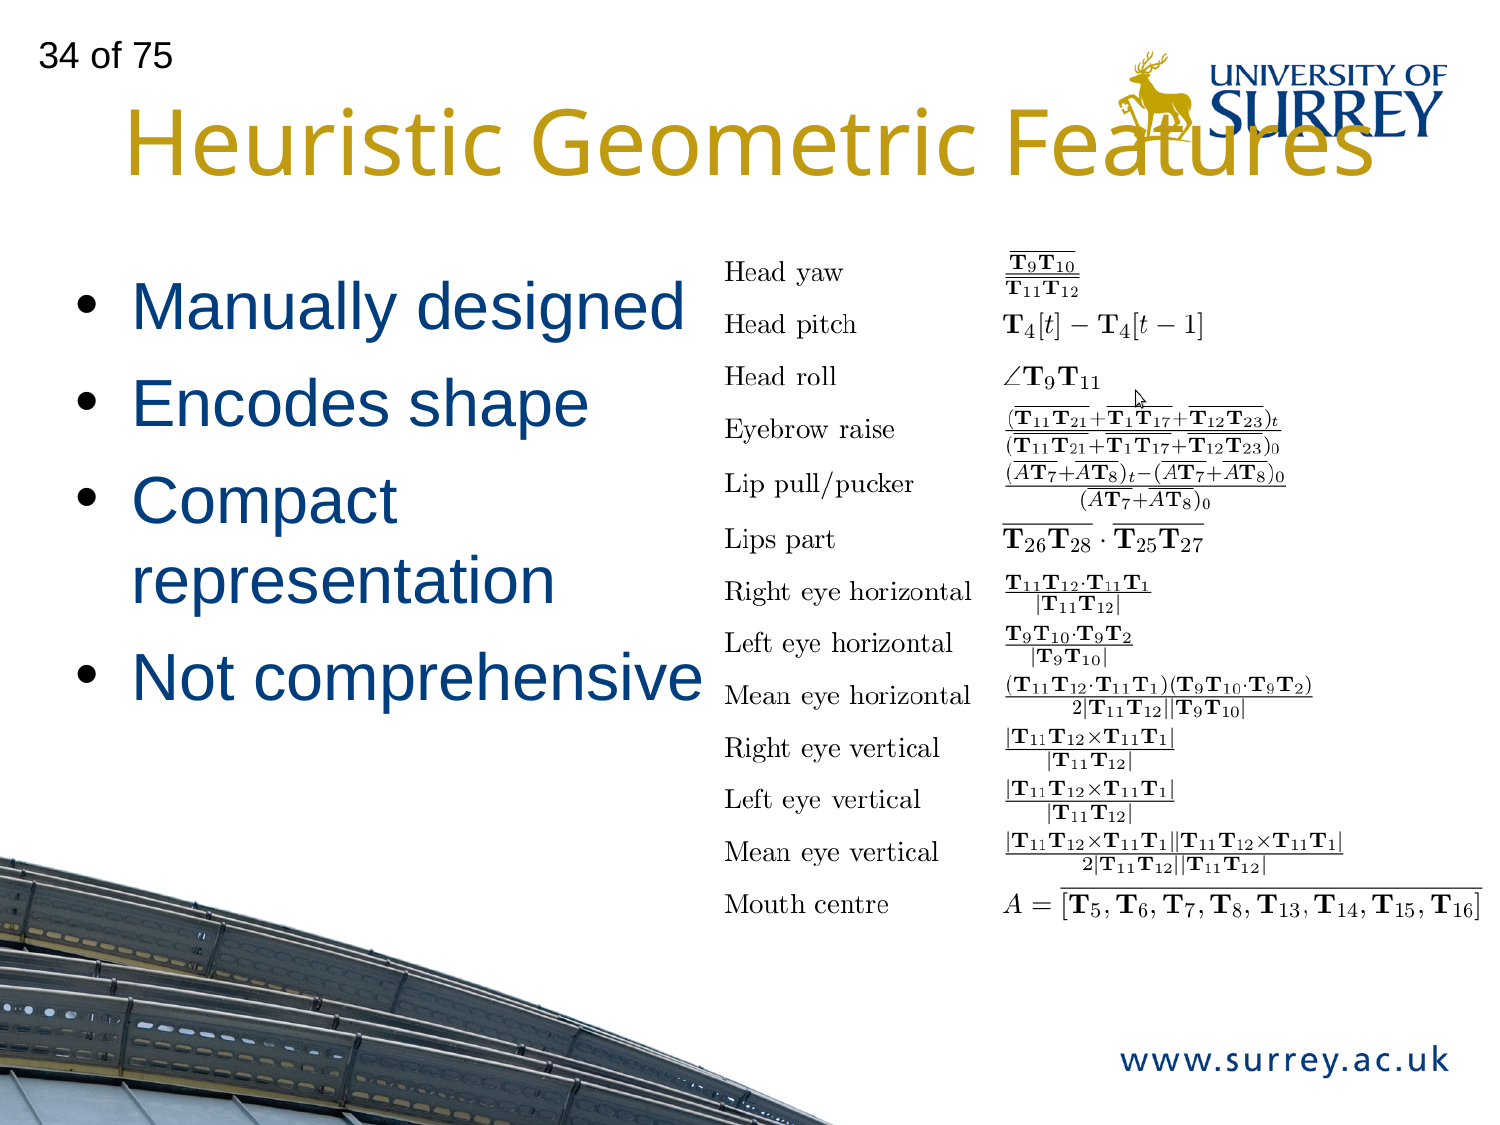

# Heuristic Geometric Features
Manually designed
Encodes shape
Compact representation
Not comprehensive